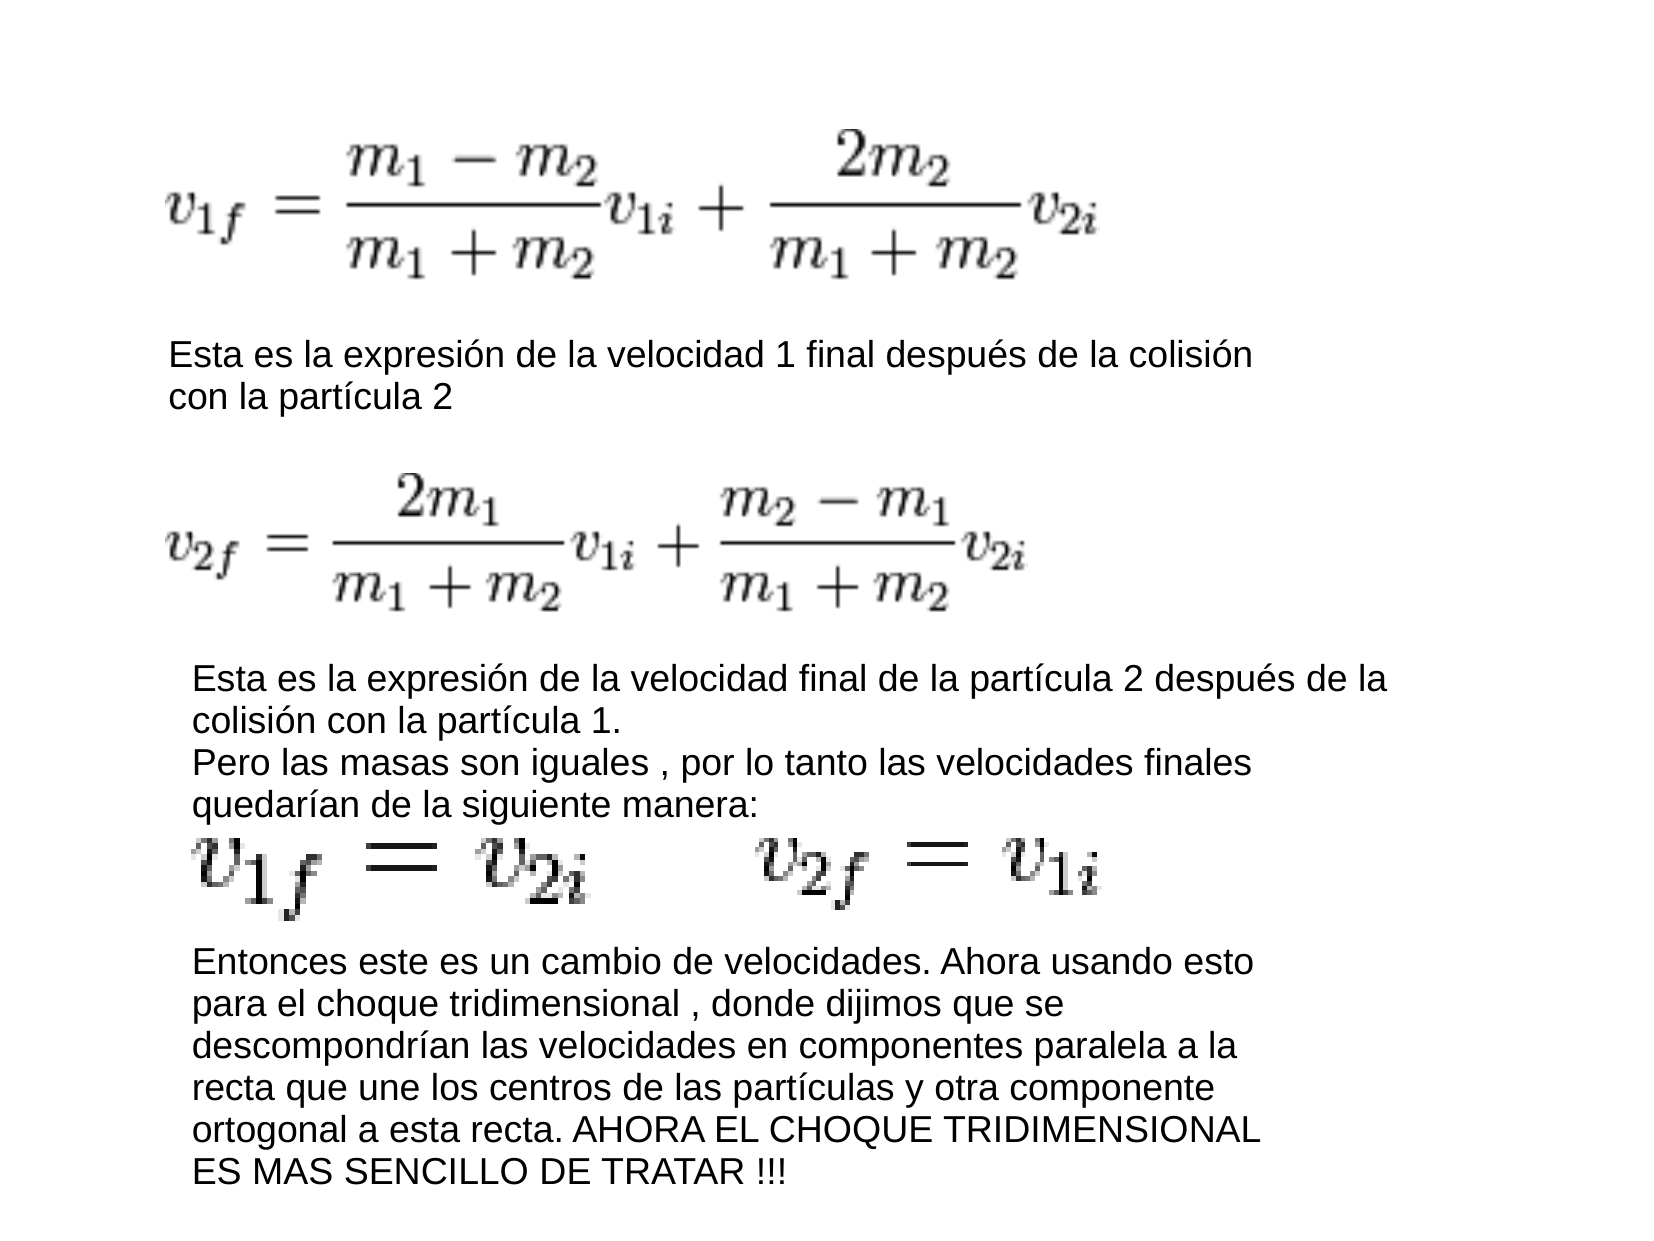

#
Esta es la expresión de la velocidad 1 final después de la colisión con la partícula 2
Esta es la expresión de la velocidad final de la partícula 2 después de la colisión con la partícula 1.
Pero las masas son iguales , por lo tanto las velocidades finales quedarían de la siguiente manera:
Entonces este es un cambio de velocidades. Ahora usando esto para el choque tridimensional , donde dijimos que se descompondrían las velocidades en componentes paralela a la recta que une los centros de las partículas y otra componente ortogonal a esta recta. AHORA EL CHOQUE TRIDIMENSIONAL ES MAS SENCILLO DE TRATAR !!!